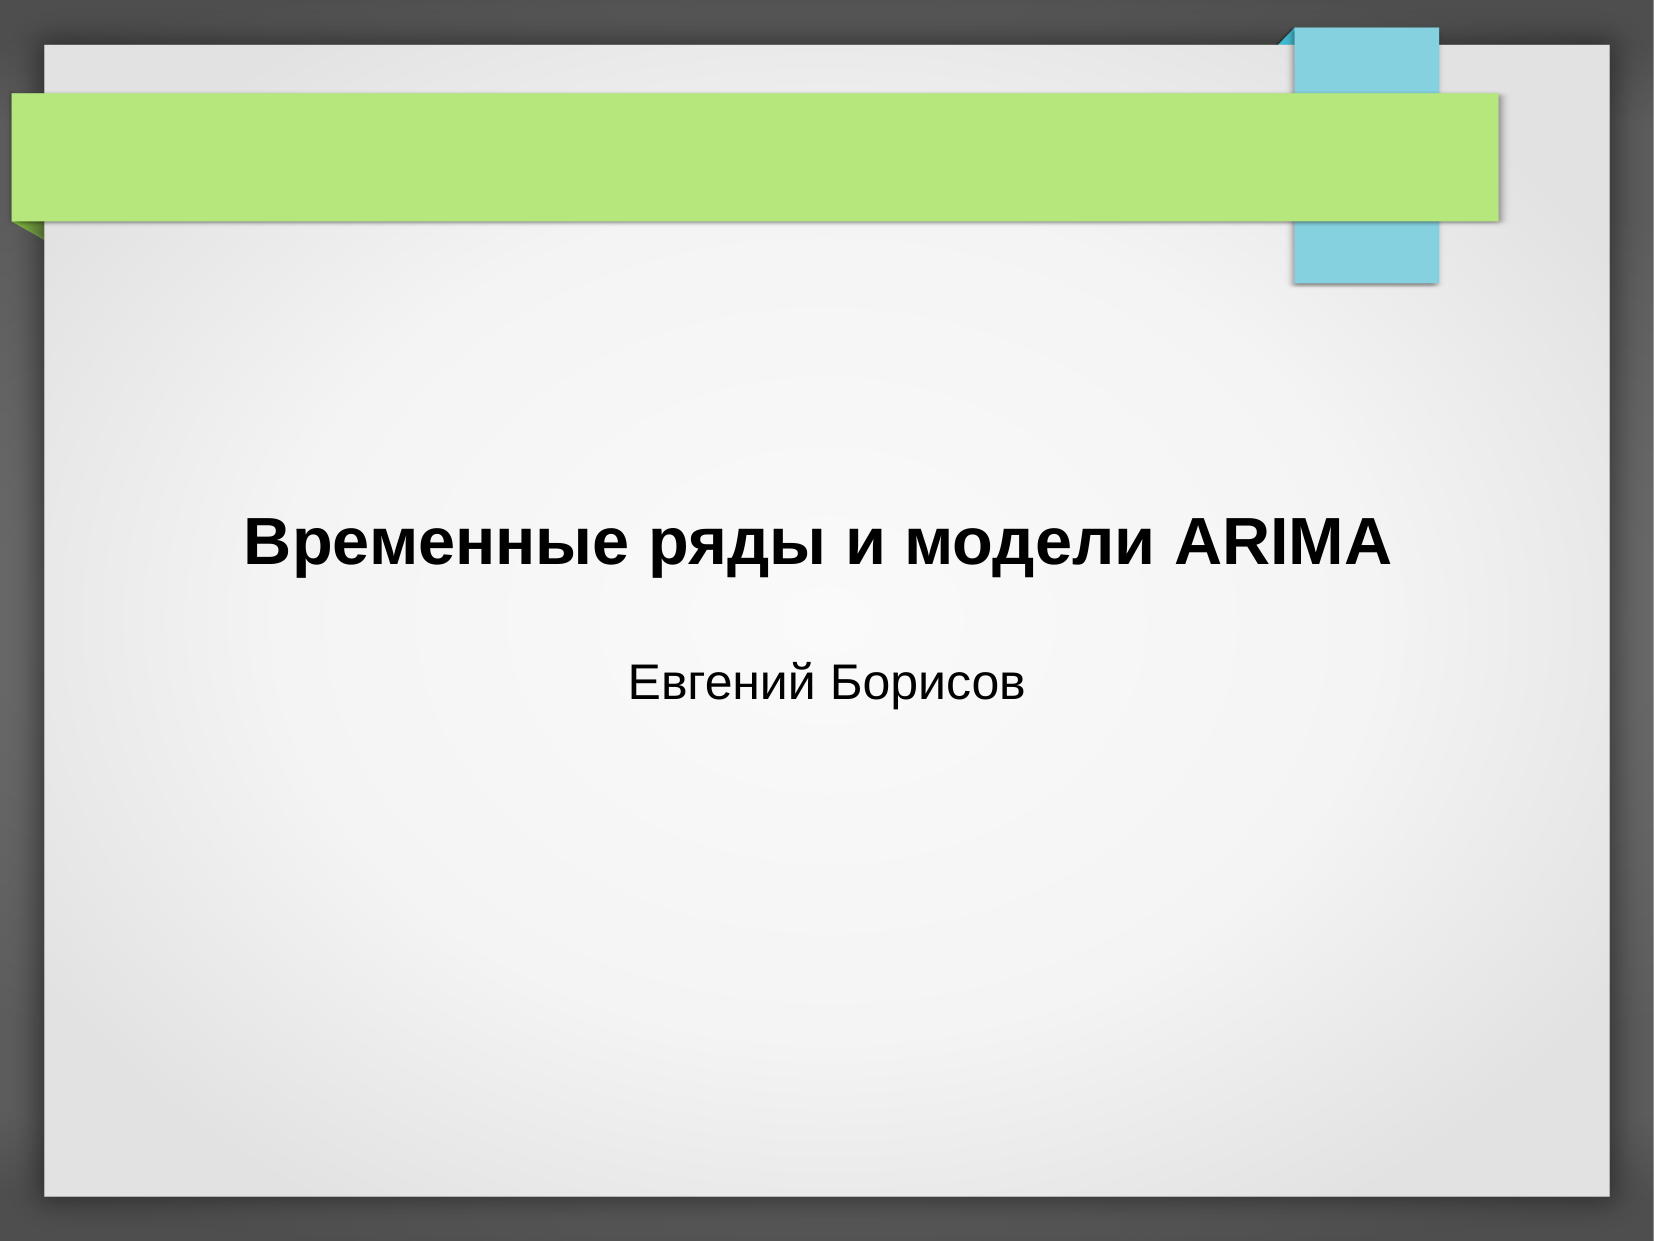

# Временные ряды и модели ARIMA
Евгений Борисов